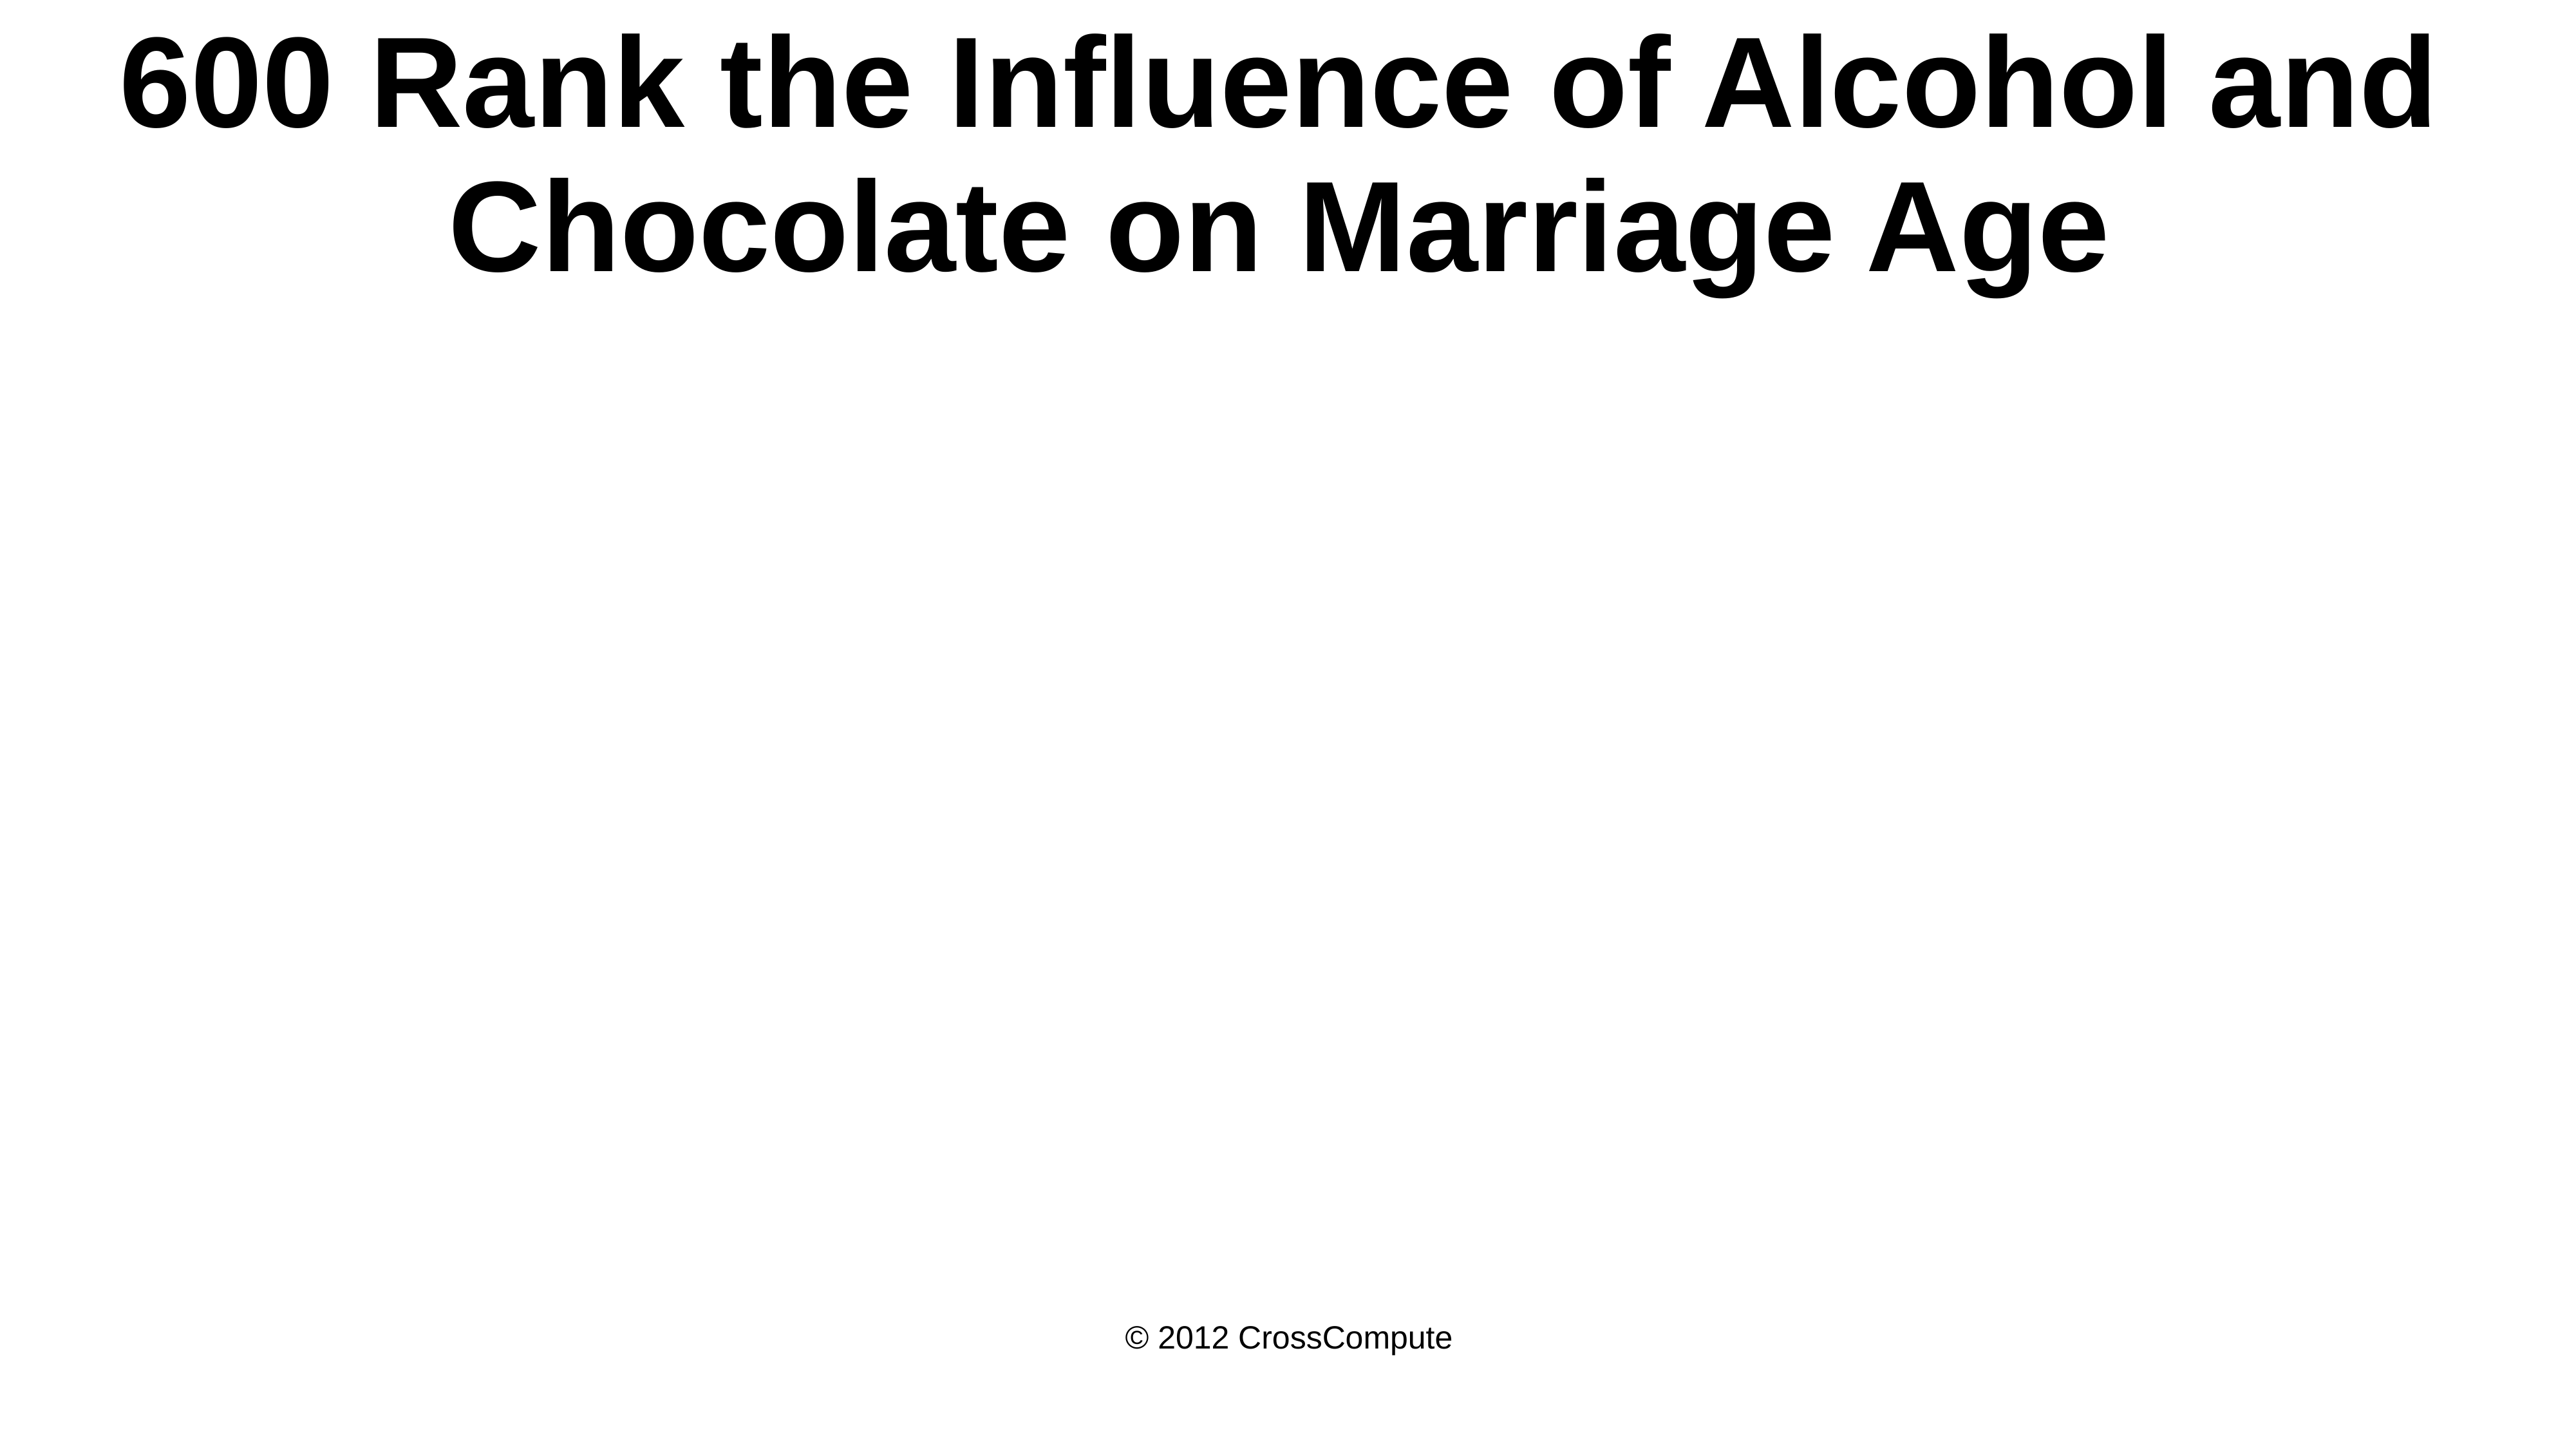

# 600 Rank the Influence of Alcohol and Chocolate on Marriage Age
© 2012 CrossCompute